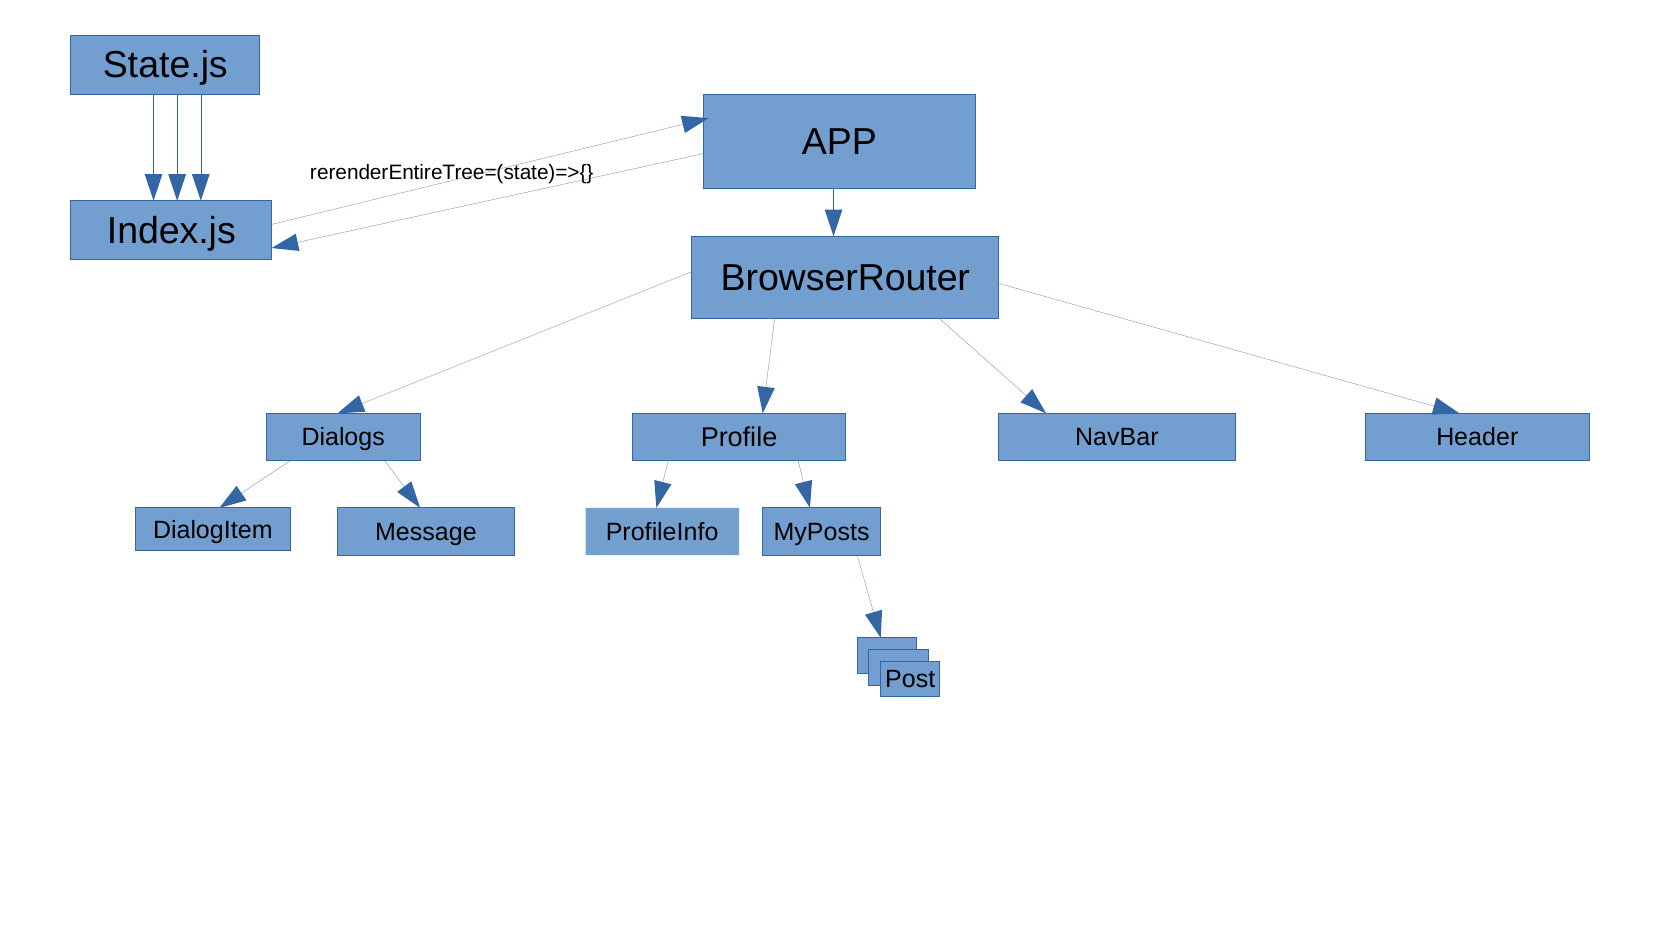

State.js
APP
rerenderEntireTree=(state)=>{}
Index.js
BrowserRouter
Dialogs
Profile
NavBar
Header
DialogItem
Message
ProfileInfo
MyPosts
Post